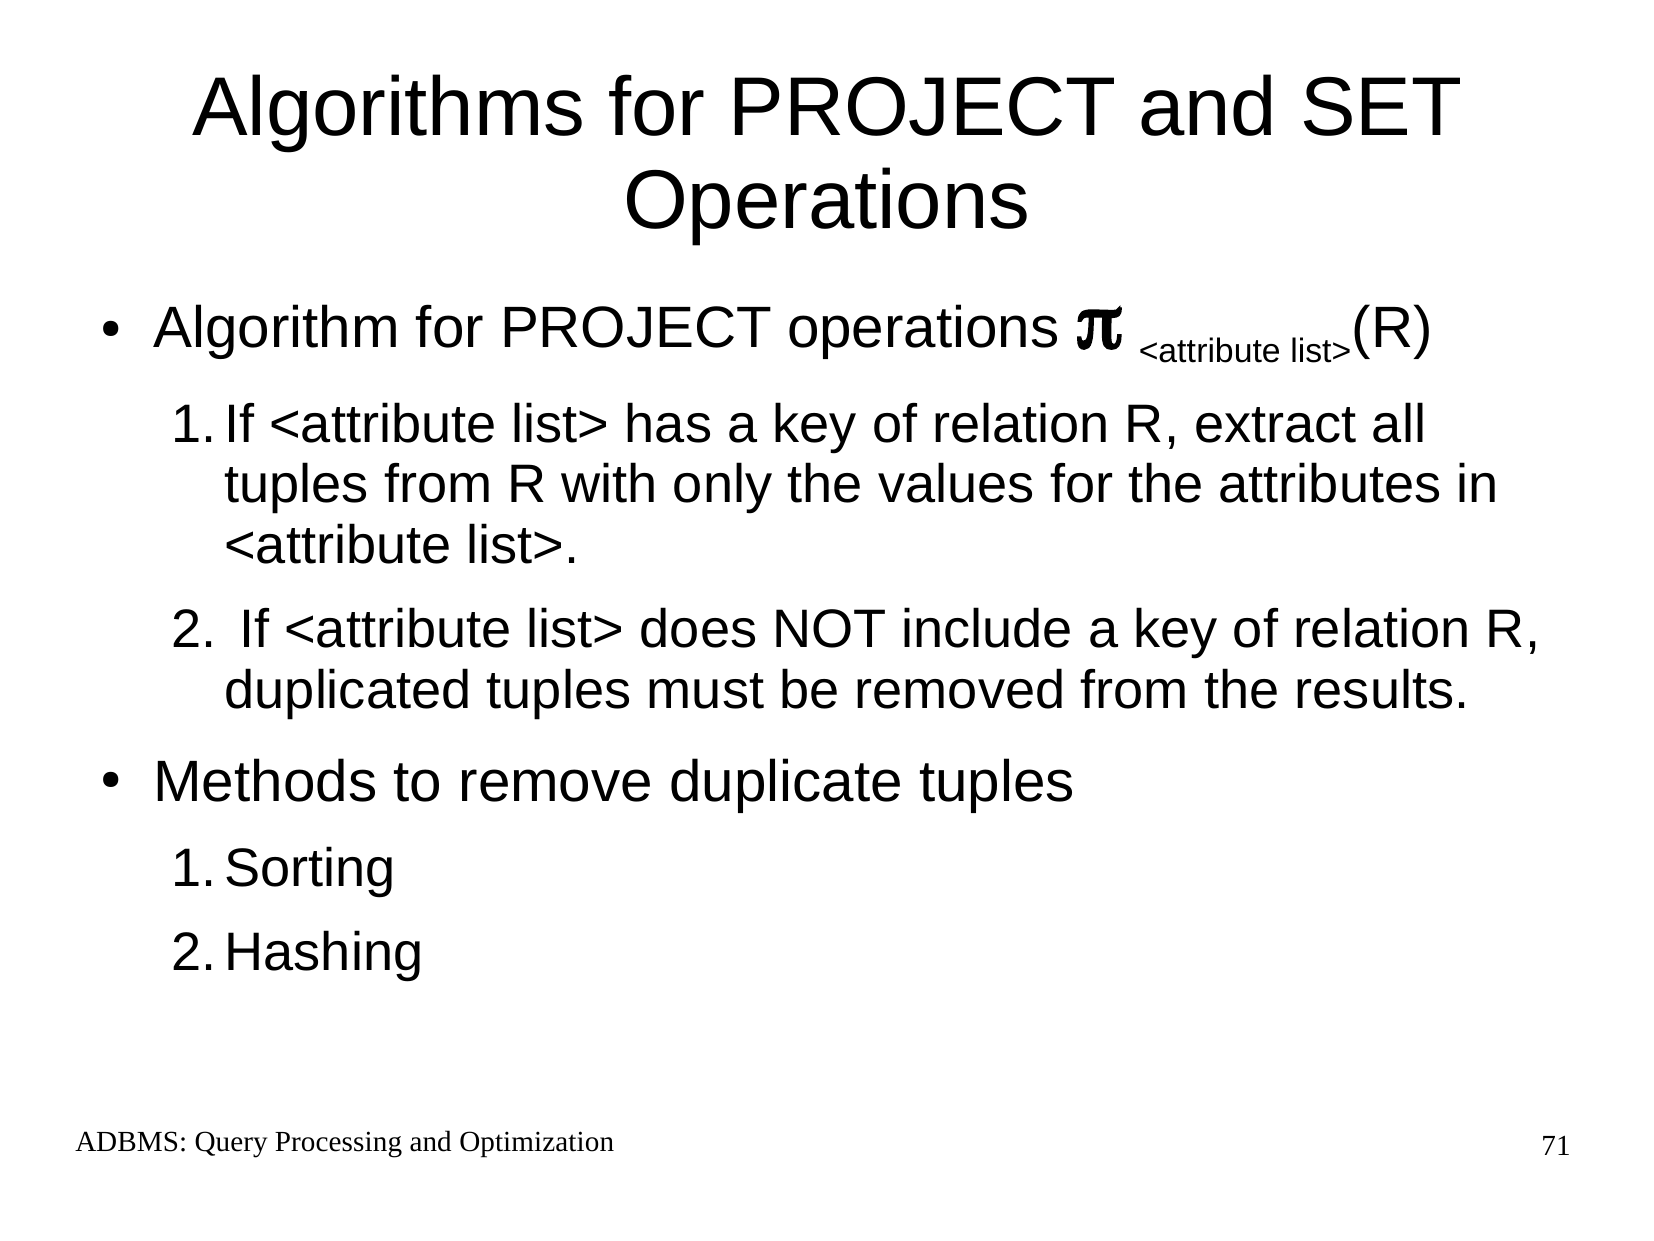

# Algorithms for PROJECT and SET Operations
Algorithm for PROJECT operations  <attribute list>(R)
If <attribute list> has a key of relation R, extract all tuples from R with only the values for the attributes in <attribute list>.
 If <attribute list> does NOT include a key of relation R, duplicated tuples must be removed from the results.
Methods to remove duplicate tuples
Sorting
Hashing